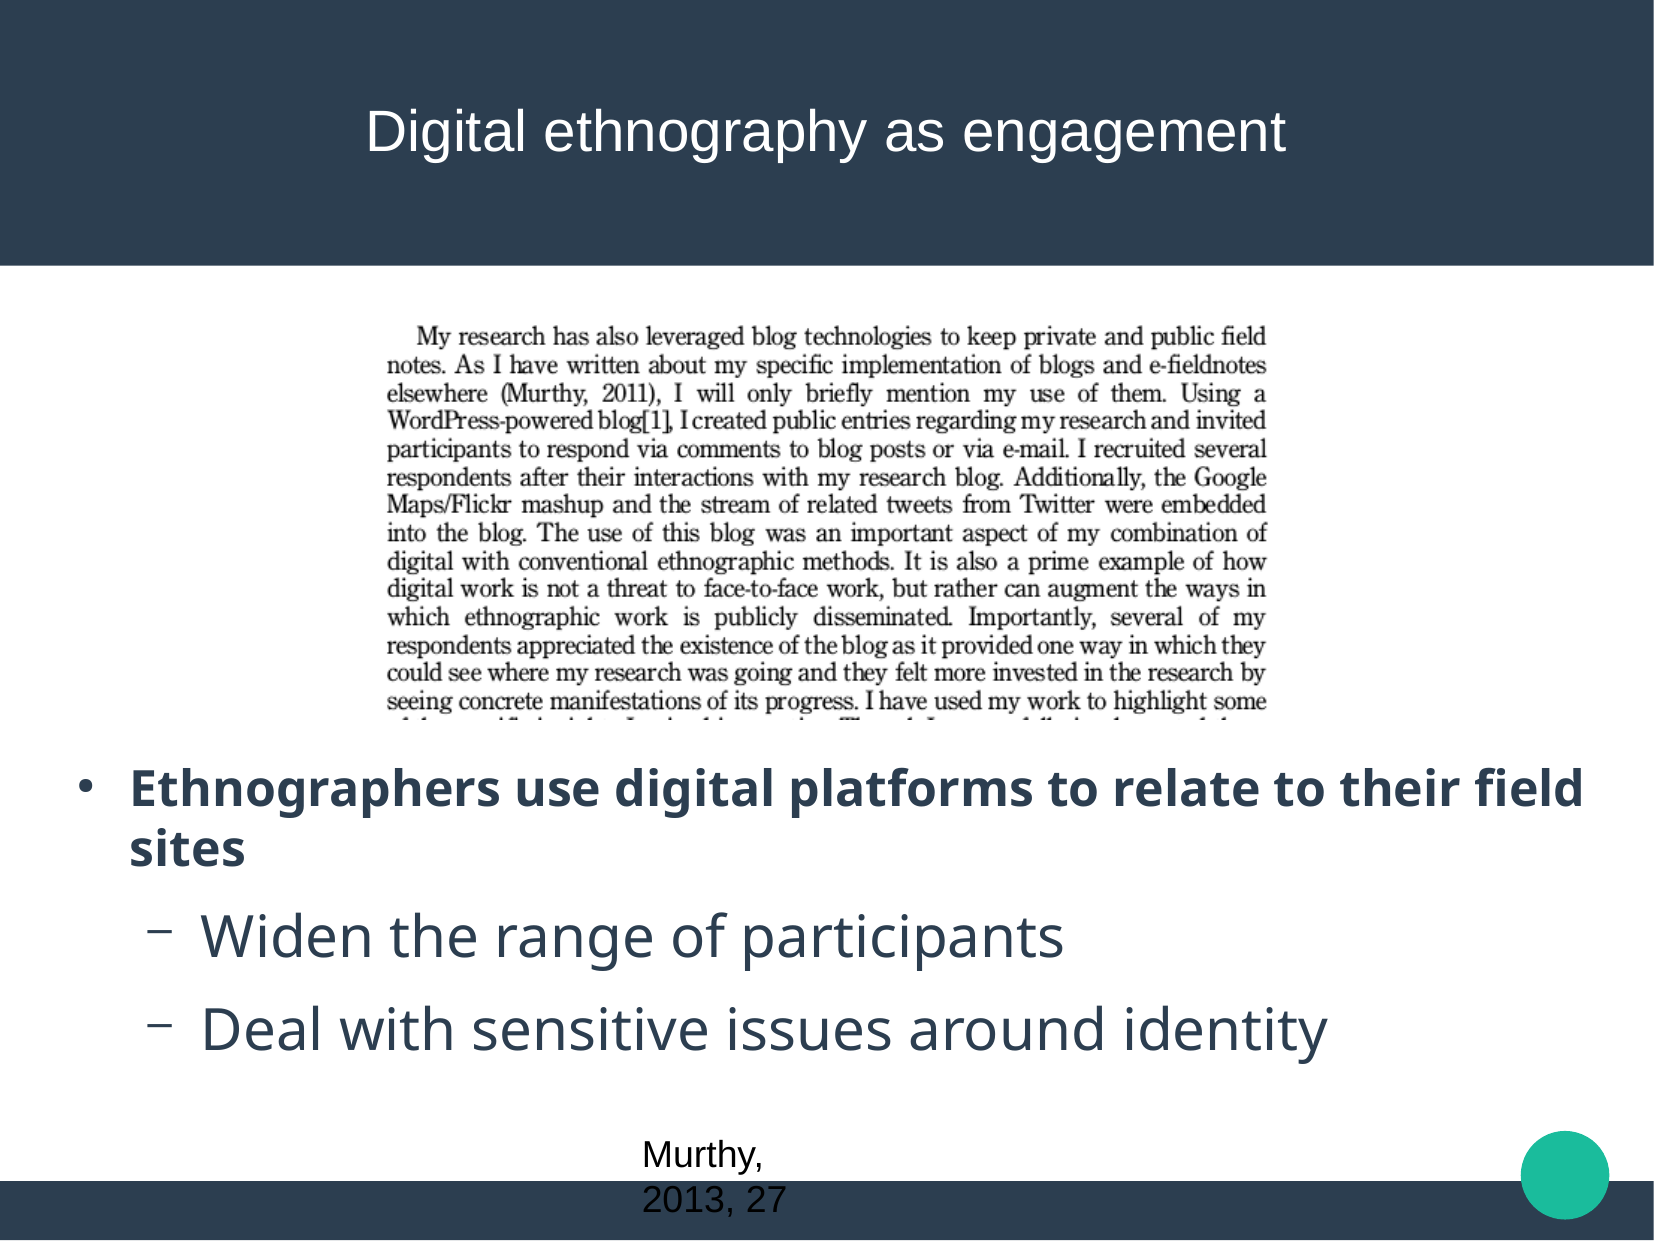

# Digital ethnography as engagement
Ethnographers use digital platforms to relate to their field sites
Widen the range of participants
Deal with sensitive issues around identity
Murthy, 2013, 27